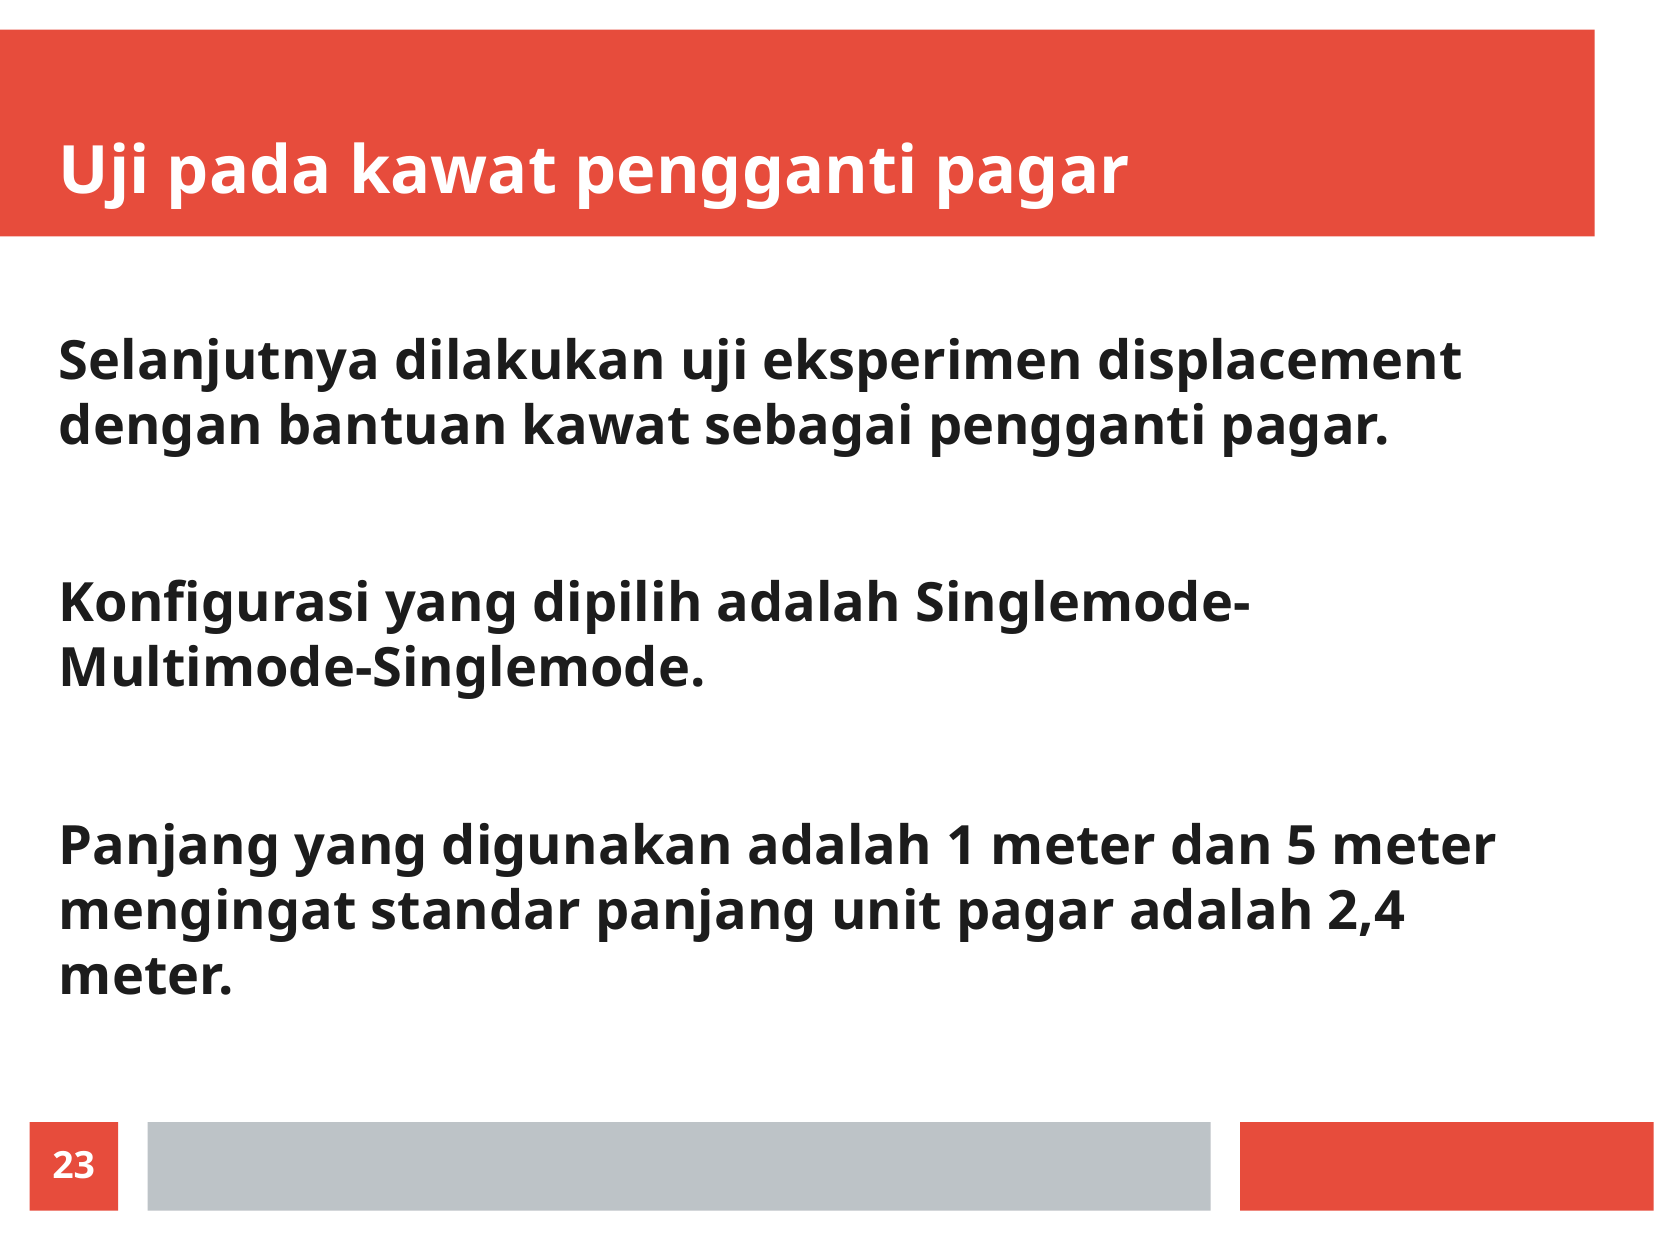

# Uji pada kawat pengganti pagar
Selanjutnya dilakukan uji eksperimen displacement dengan bantuan kawat sebagai pengganti pagar.
Konfigurasi yang dipilih adalah Singlemode-Multimode-Singlemode.
Panjang yang digunakan adalah 1 meter dan 5 meter mengingat standar panjang unit pagar adalah 2,4 meter.